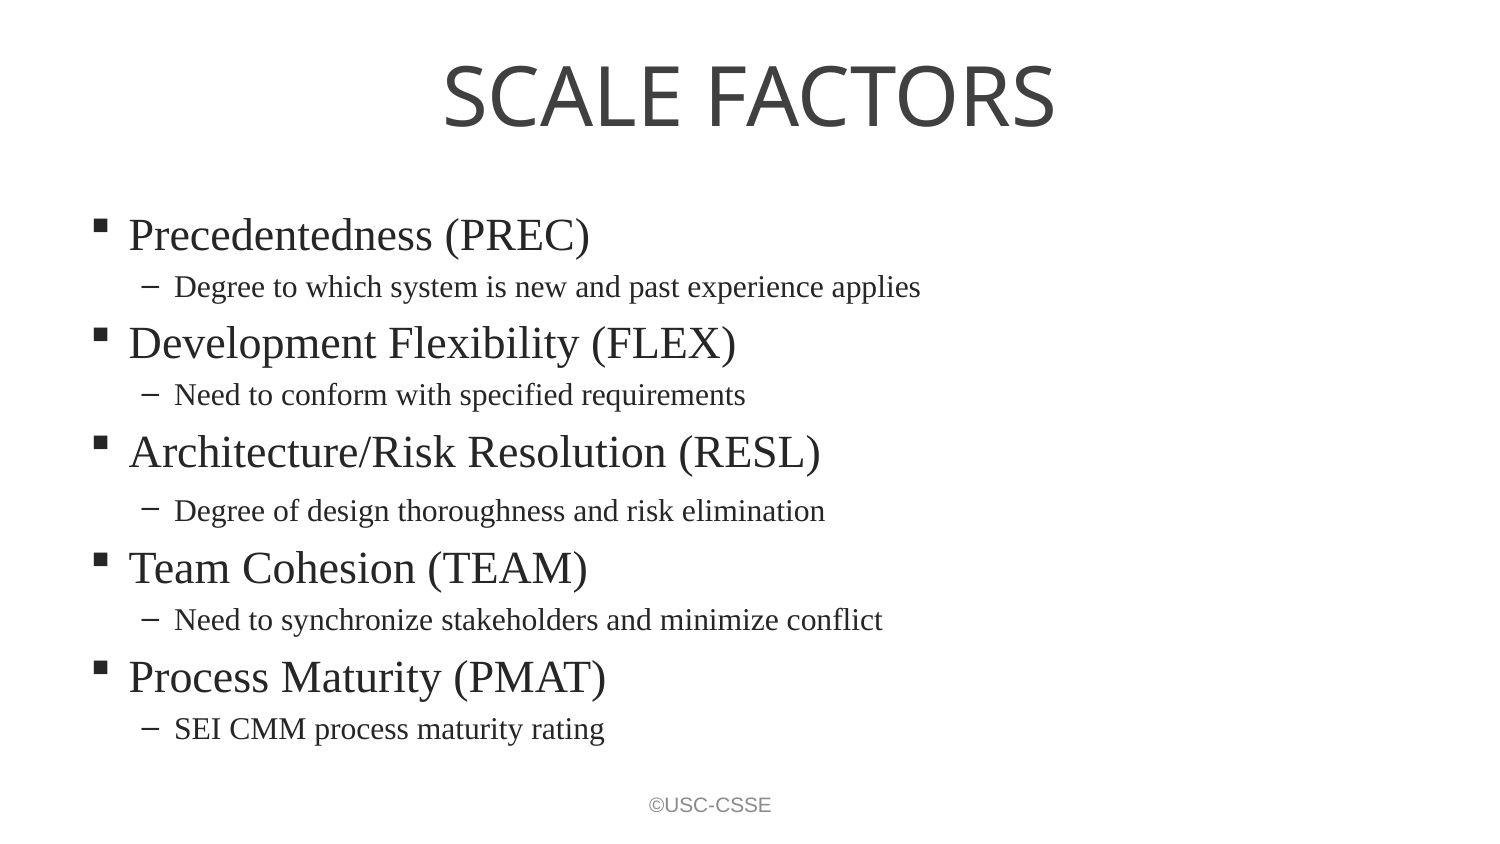

# Scale Factors
Precedentedness (PREC)
Degree to which system is new and past experience applies
Development Flexibility (FLEX)
Need to conform with specified requirements
Architecture/Risk Resolution (RESL)
Degree of design thoroughness and risk elimination
Team Cohesion (TEAM)
Need to synchronize stakeholders and minimize conflict
Process Maturity (PMAT)
SEI CMM process maturity rating
©USC-CSSE